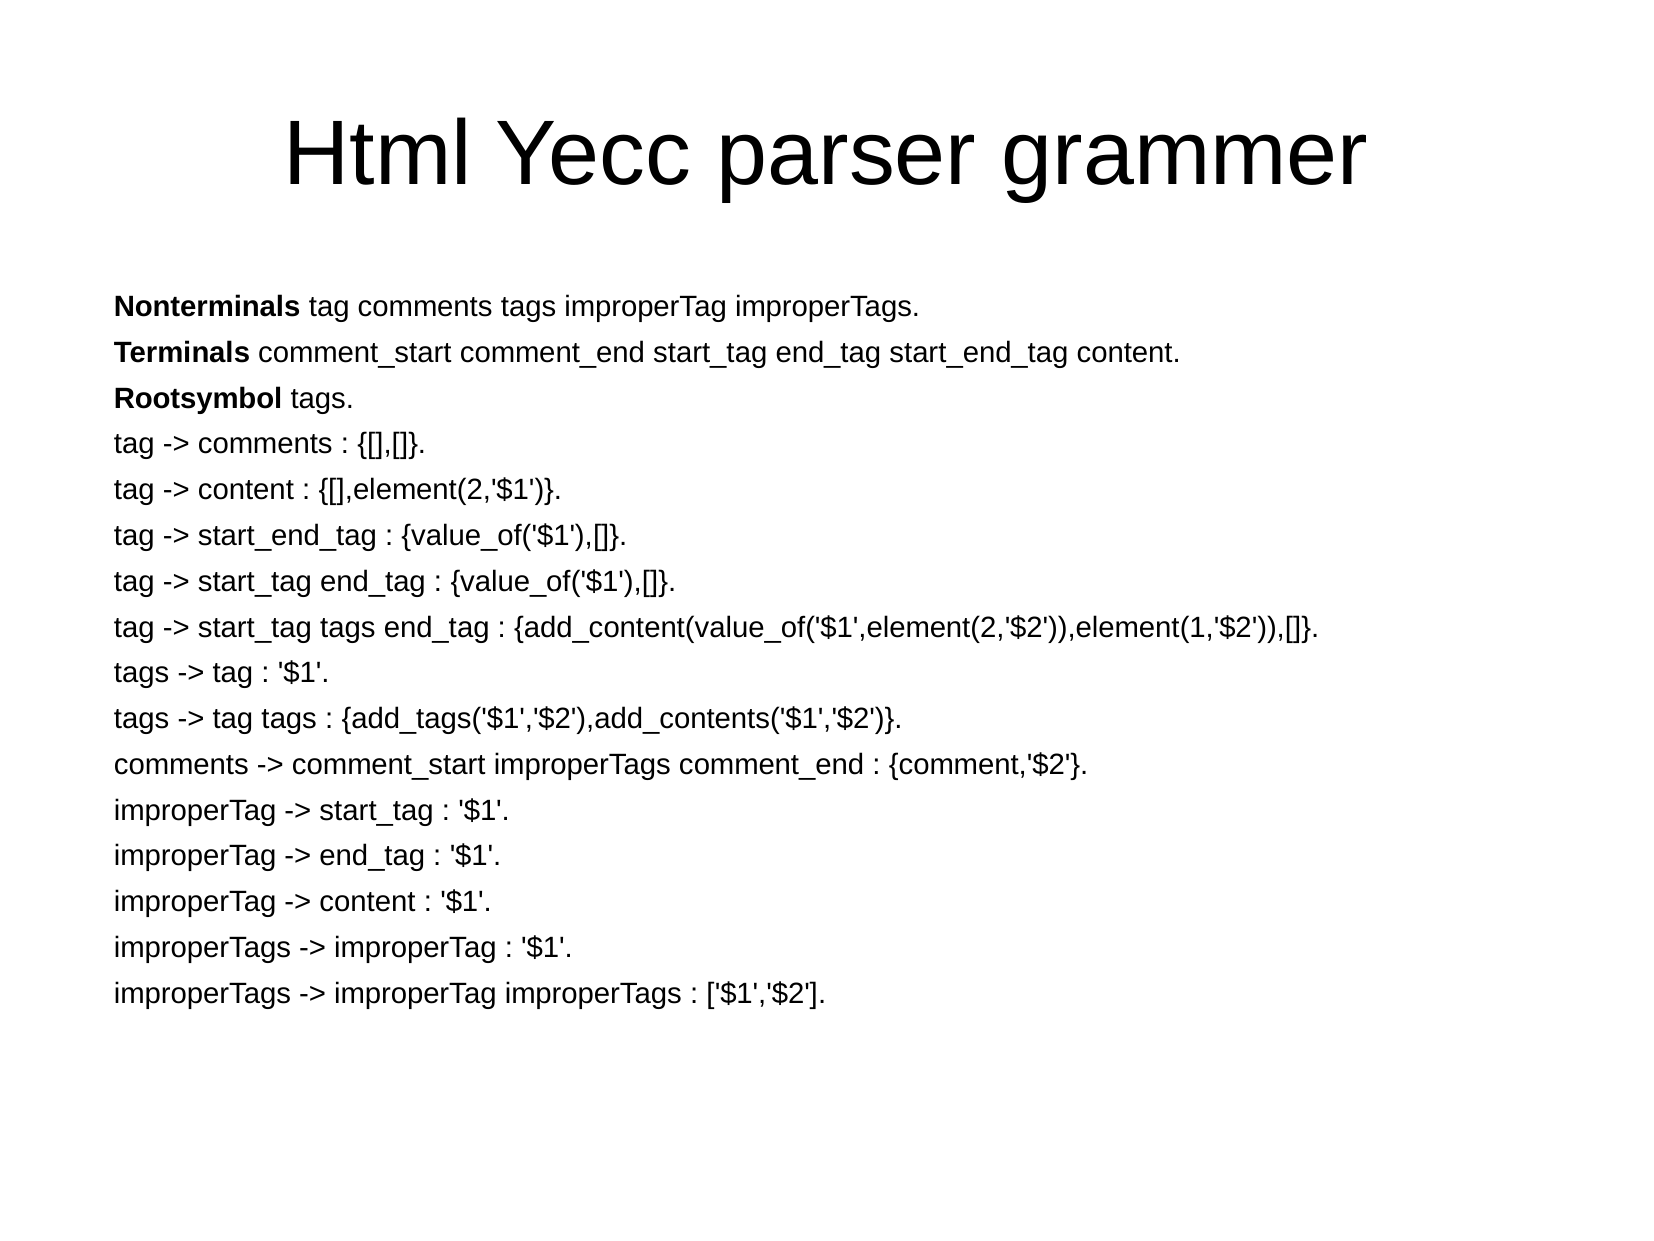

# Html Yecc parser grammer
Nonterminals tag comments tags improperTag improperTags.
Terminals comment_start comment_end start_tag end_tag start_end_tag content.
Rootsymbol tags.
tag -> comments : {[],[]}.
tag -> content : {[],element(2,'$1')}.
tag -> start_end_tag : {value_of('$1'),[]}.
tag -> start_tag end_tag : {value_of('$1'),[]}.
tag -> start_tag tags end_tag : {add_content(value_of('$1',element(2,'$2')),element(1,'$2')),[]}.
tags -> tag : '$1'.
tags -> tag tags : {add_tags('$1','$2'),add_contents('$1','$2')}.
comments -> comment_start improperTags comment_end : {comment,'$2'}.
improperTag -> start_tag : '$1'.
improperTag -> end_tag : '$1'.
improperTag -> content : '$1'.
improperTags -> improperTag : '$1'.
improperTags -> improperTag improperTags : ['$1','$2'].